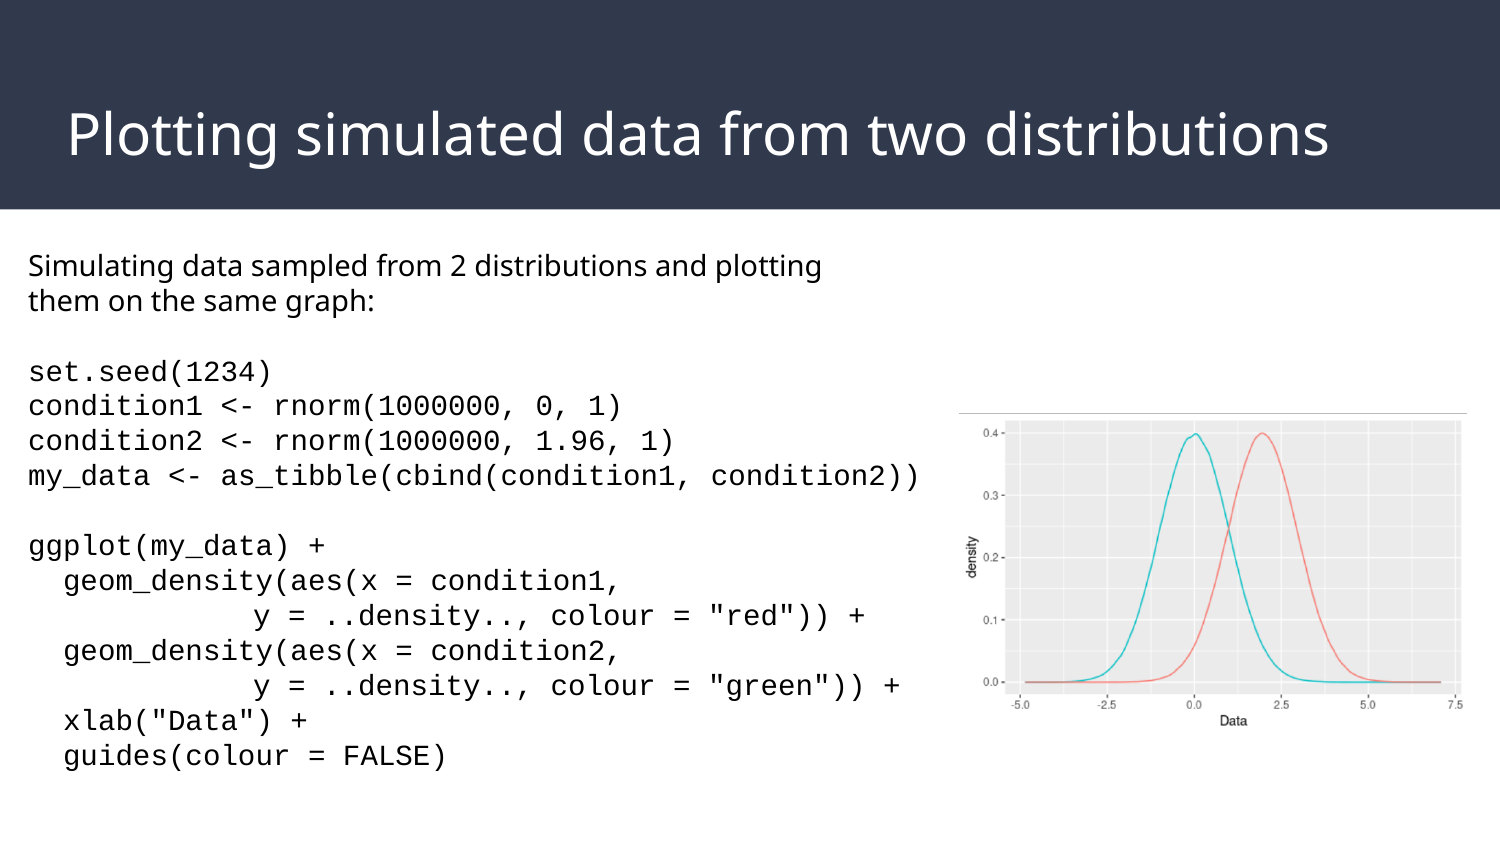

# Plotting simulated data from two distributions
Simulating data sampled from 2 distributions and plotting
them on the same graph:
set.seed(1234)
condition1 <- rnorm(1000000, 0, 1)
condition2 <- rnorm(1000000, 1.96, 1)
my_data <- as_tibble(cbind(condition1, condition2))
ggplot(my_data) +
 geom_density(aes(x = condition1,
y = ..density.., colour = "red")) +
 geom_density(aes(x = condition2,
y = ..density.., colour = "green")) +
 xlab("Data") +
 guides(colour = FALSE)